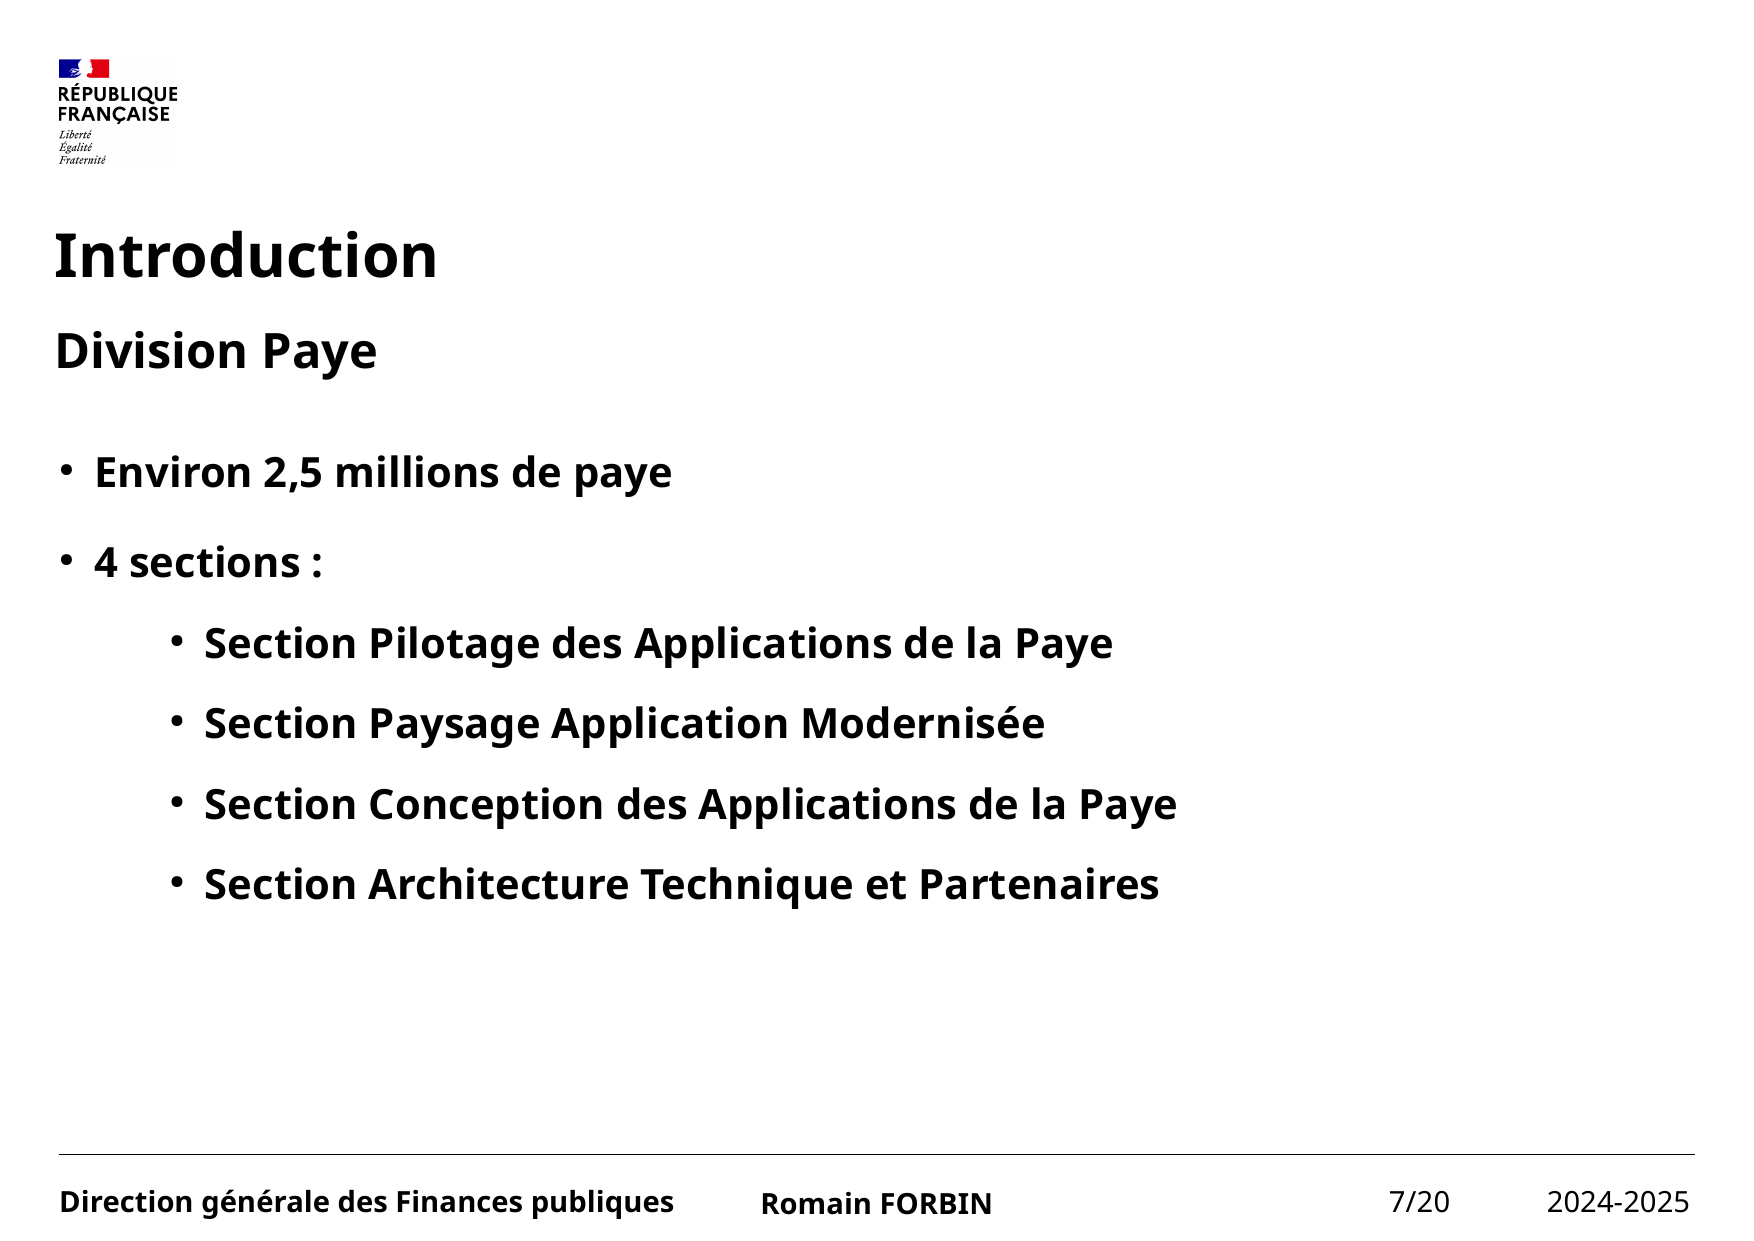

# Introduction
Division Paye
Environ 2,5 millions de paye
4 sections :
Section Pilotage des Applications de la Paye
Section Paysage Application Modernisée
Section Conception des Applications de la Paye
Section Architecture Technique et Partenaires